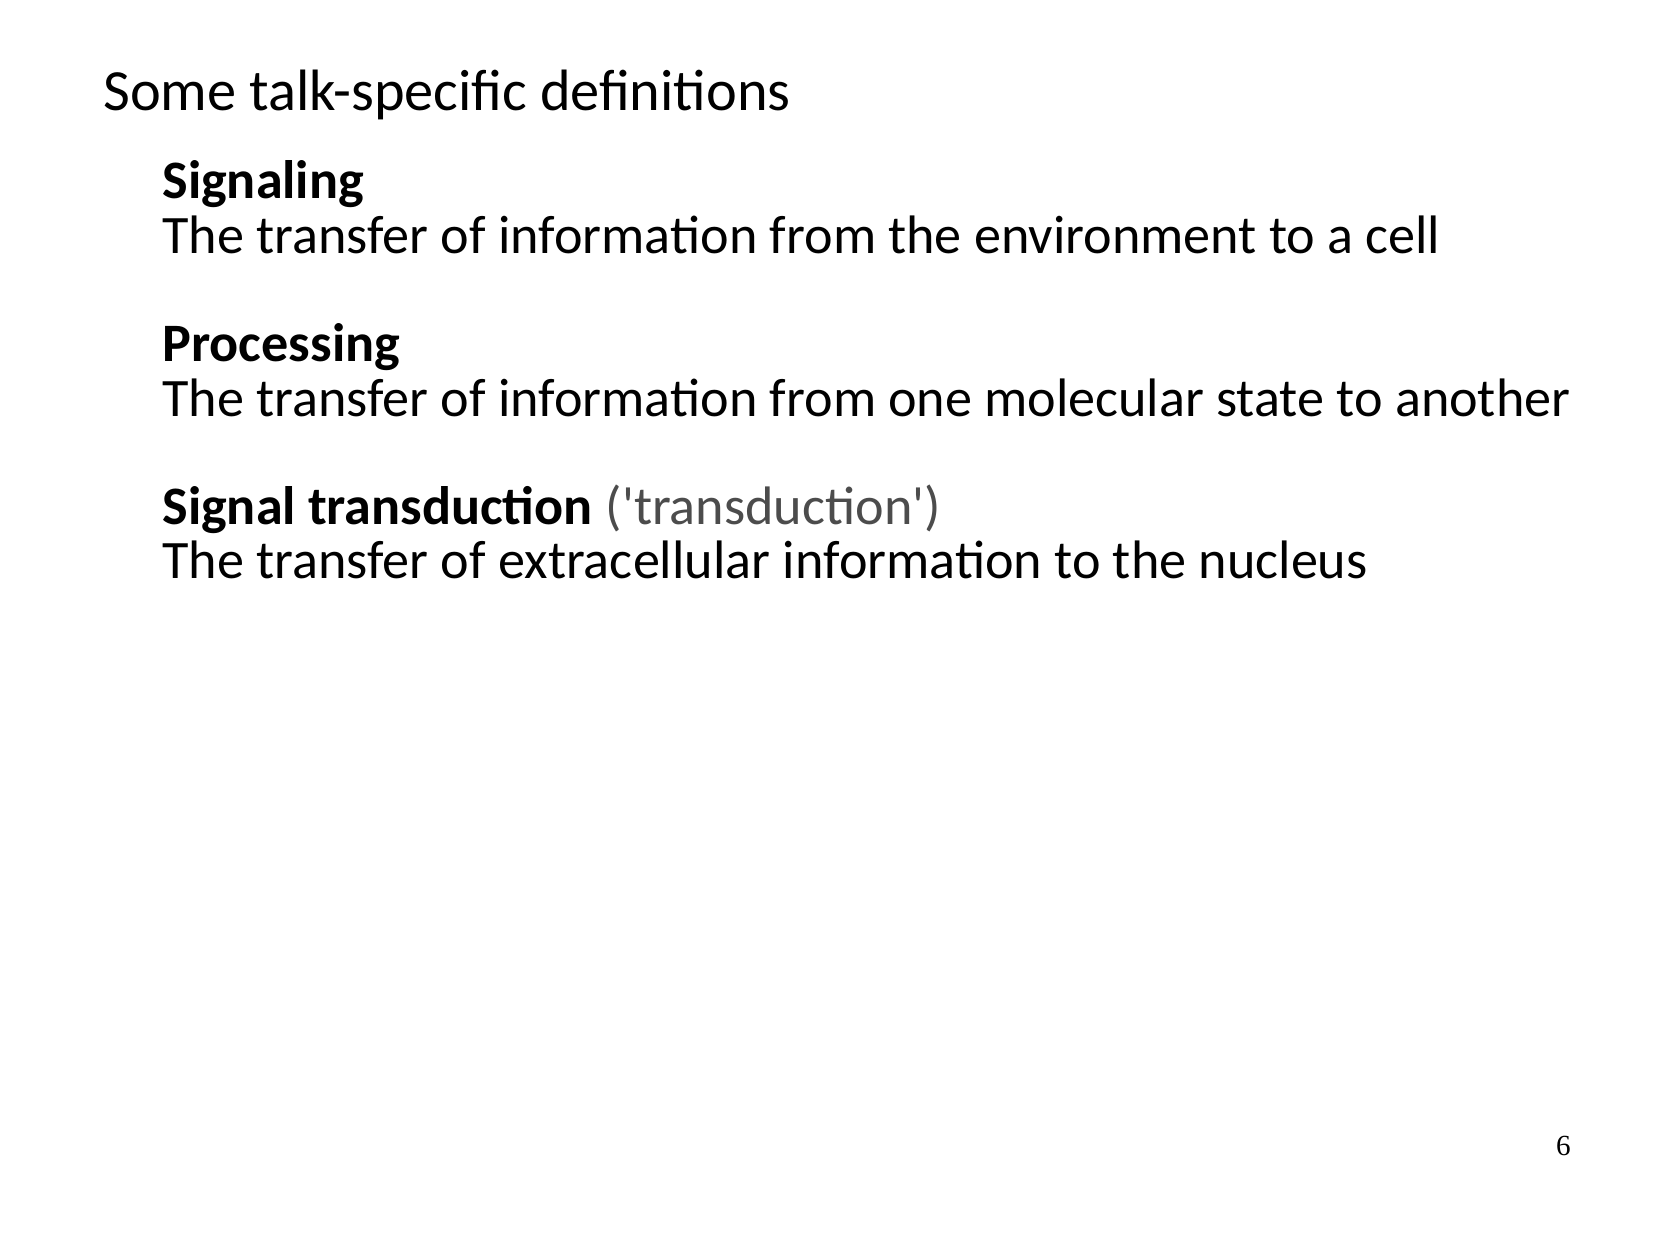

Some talk-specific definitions
Signaling
The transfer of information from the environment to a cell
Processing
The transfer of information from one molecular state to another
Signal transduction ('transduction')
The transfer of extracellular information to the nucleus
6